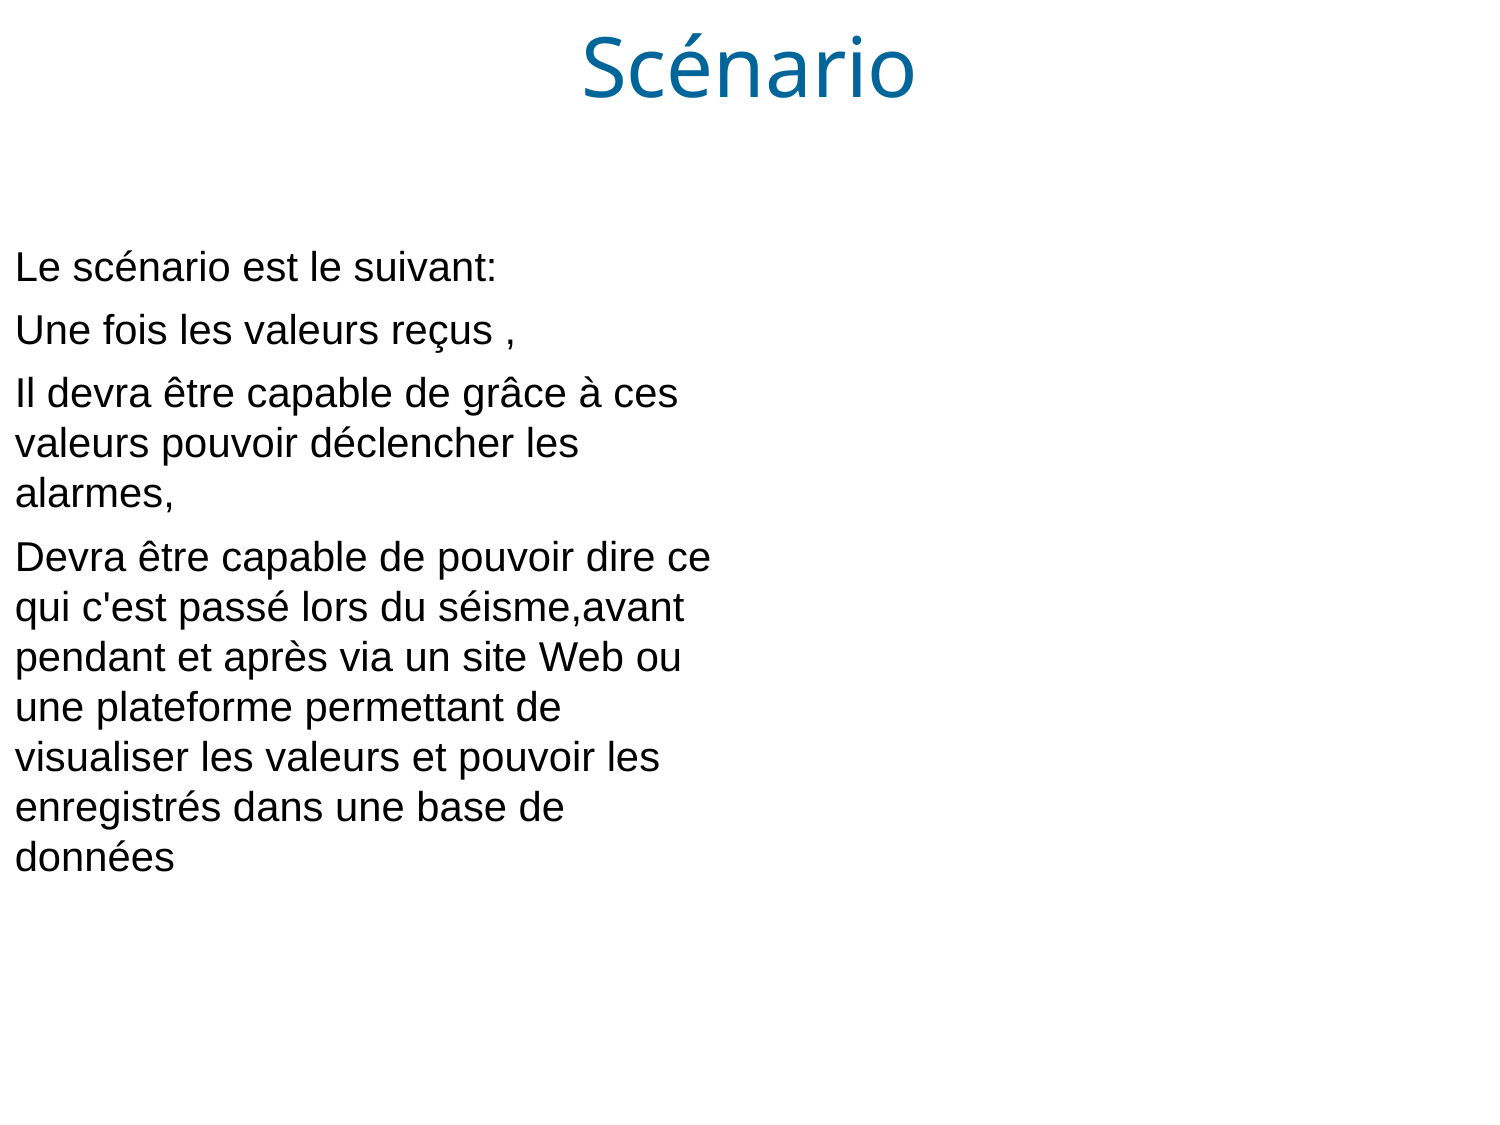

# Scénario
Le scénario est le suivant:
Une fois les valeurs reçus ,
Il devra être capable de grâce à ces valeurs pouvoir déclencher les alarmes,
Devra être capable de pouvoir dire ce qui c'est passé lors du séisme,avant pendant et après via un site Web ou une plateforme permettant de visualiser les valeurs et pouvoir les enregistrés dans une base de données